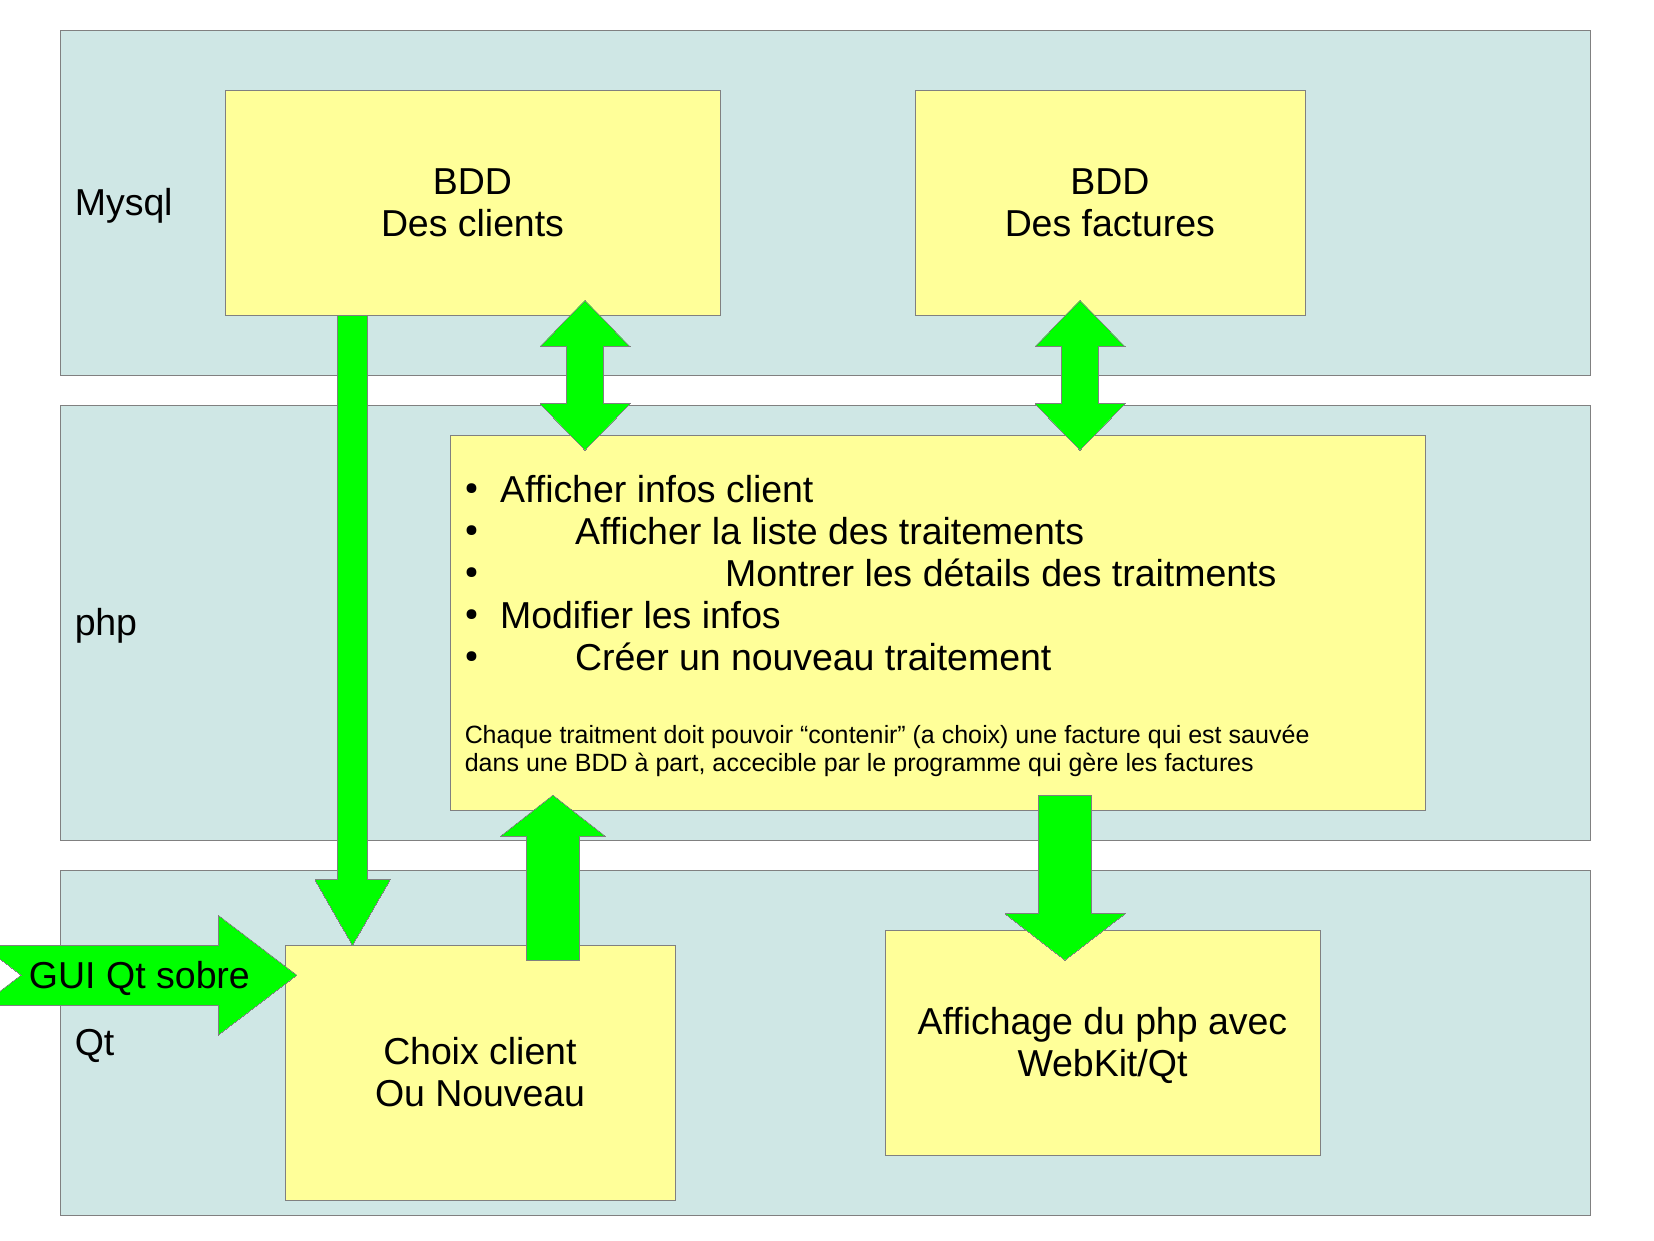

Mysql
BDD
Des clients
BDD
Des factures
php
Afficher infos client
	Afficher la liste des traitements
			Montrer les détails des traitments
Modifier les infos
	Créer un nouveau traitement
Chaque traitment doit pouvoir “contenir” (a choix) une facture qui est sauvée
dans une BDD à part, accecible par le programme qui gère les factures
Qt
GUI Qt sobre
Affichage du php avec
WebKit/Qt
Choix client
Ou Nouveau